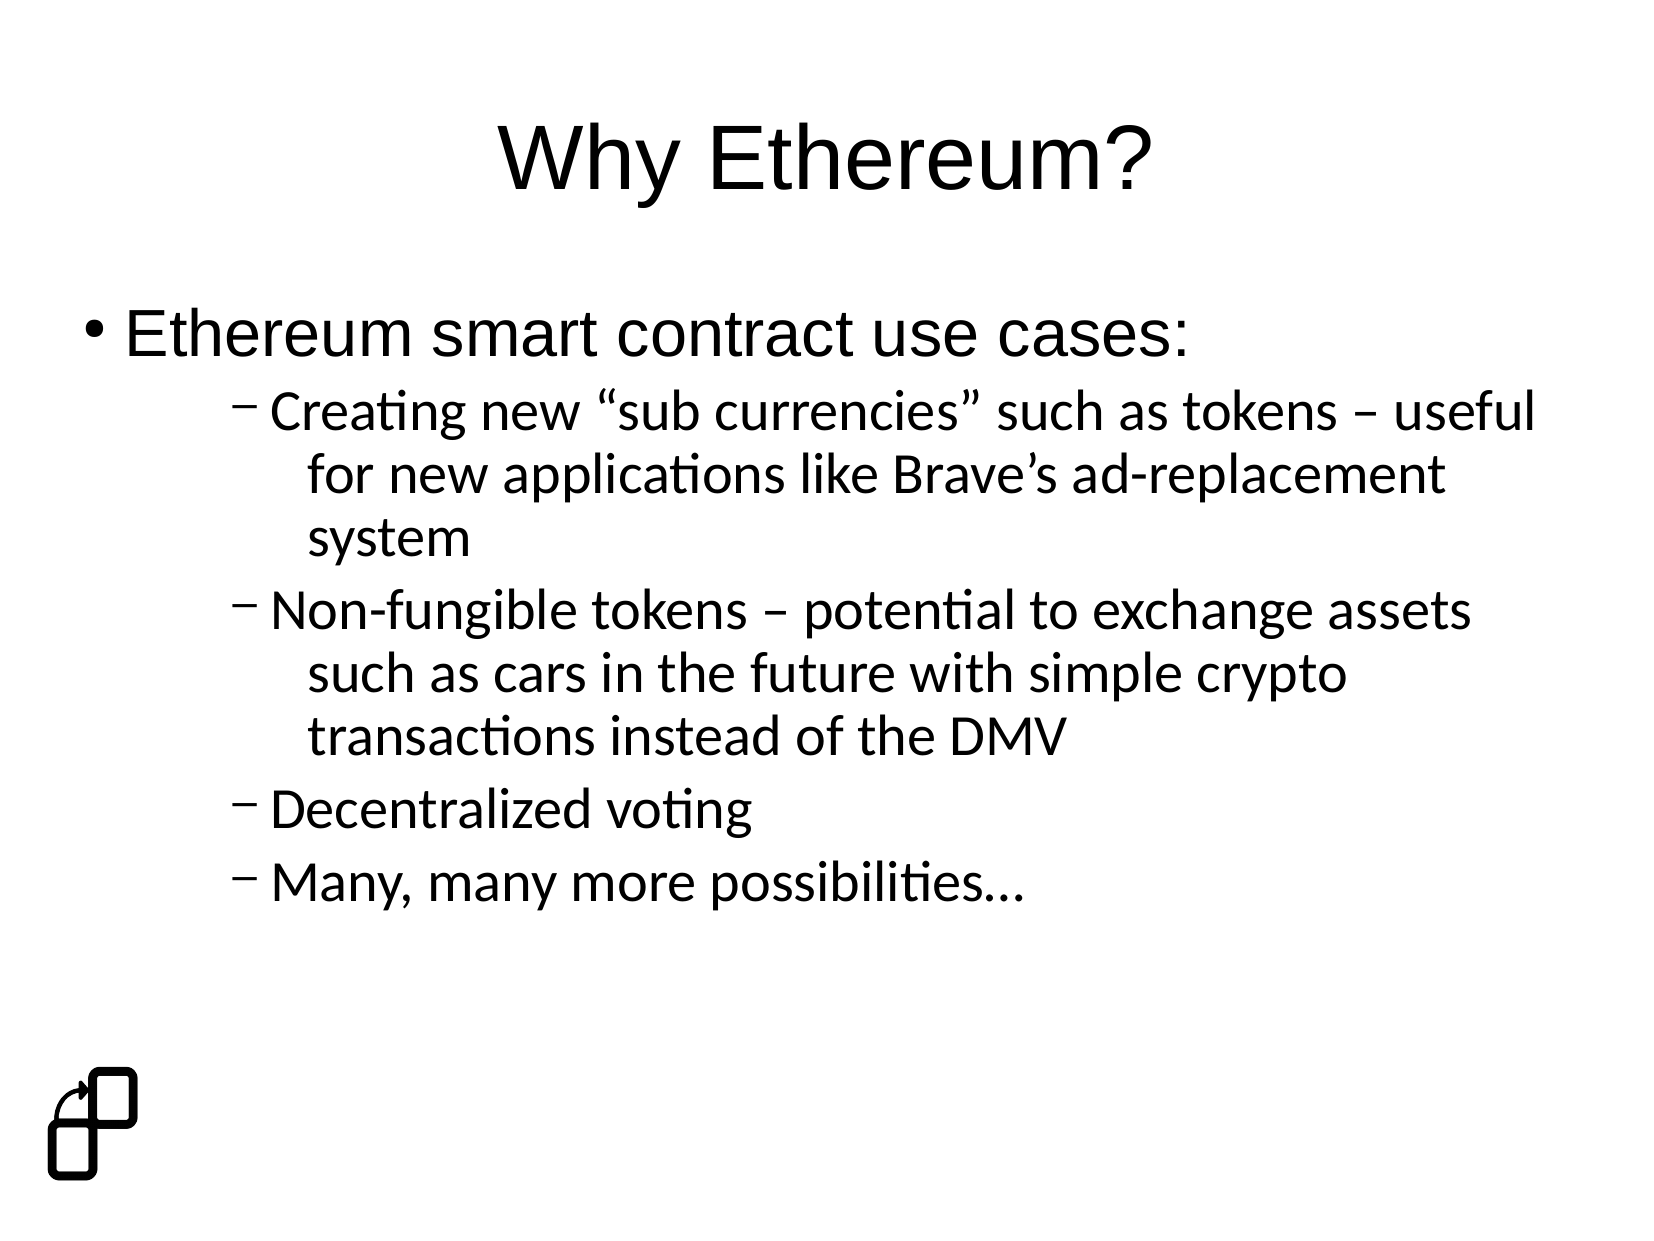

Why Ethereum?
# Ethereum smart contract use cases:
Creating new “sub currencies” such as tokens – useful for new applications like Brave’s ad-replacement system
Non-fungible tokens – potential to exchange assets such as cars in the future with simple crypto transactions instead of the DMV
Decentralized voting
Many, many more possibilities…